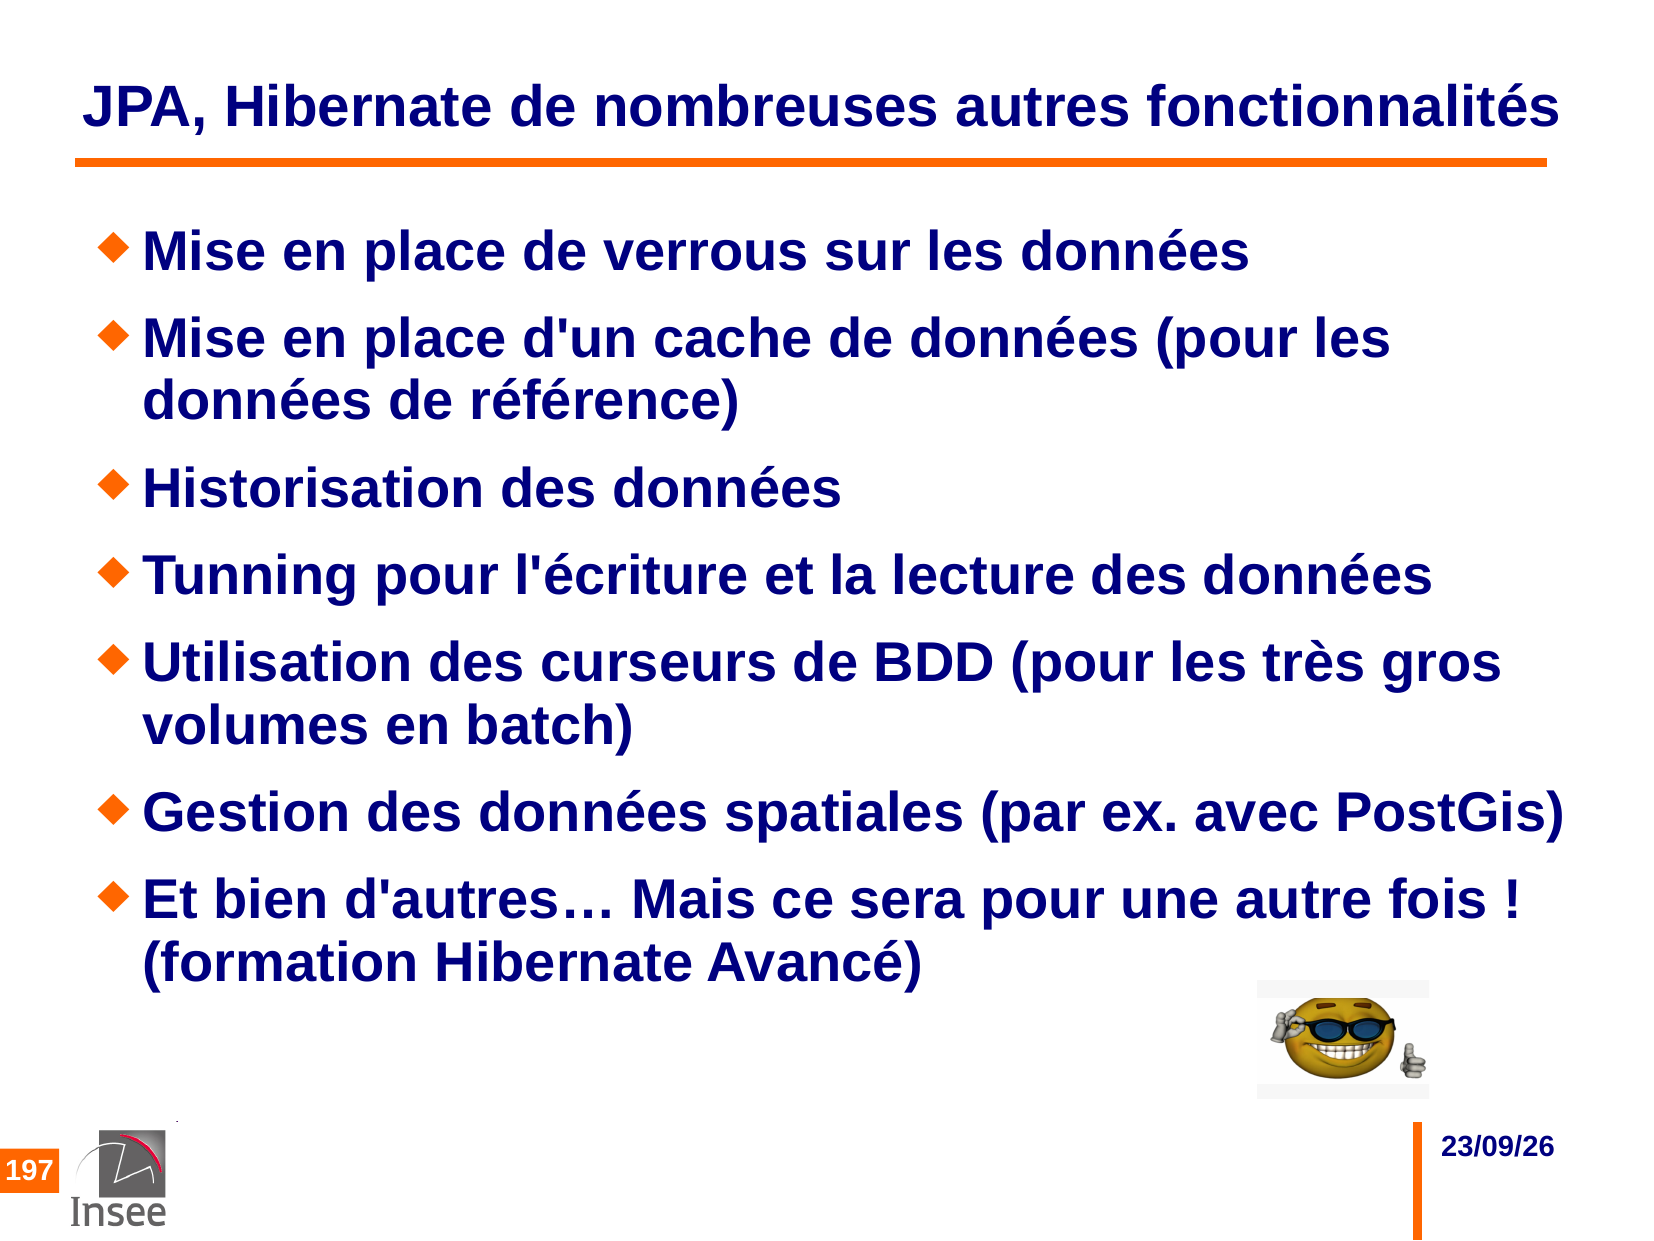

# JPA, Hibernate de nombreuses autres fonctionnalités
Mise en place de verrous sur les données
Mise en place d'un cache de données (pour les données de référence)
Historisation des données
Tunning pour l'écriture et la lecture des données
Utilisation des curseurs de BDD (pour les très gros volumes en batch)
Gestion des données spatiales (par ex. avec PostGis)
Et bien d'autres… Mais ce sera pour une autre fois ! (formation Hibernate Avancé)
197